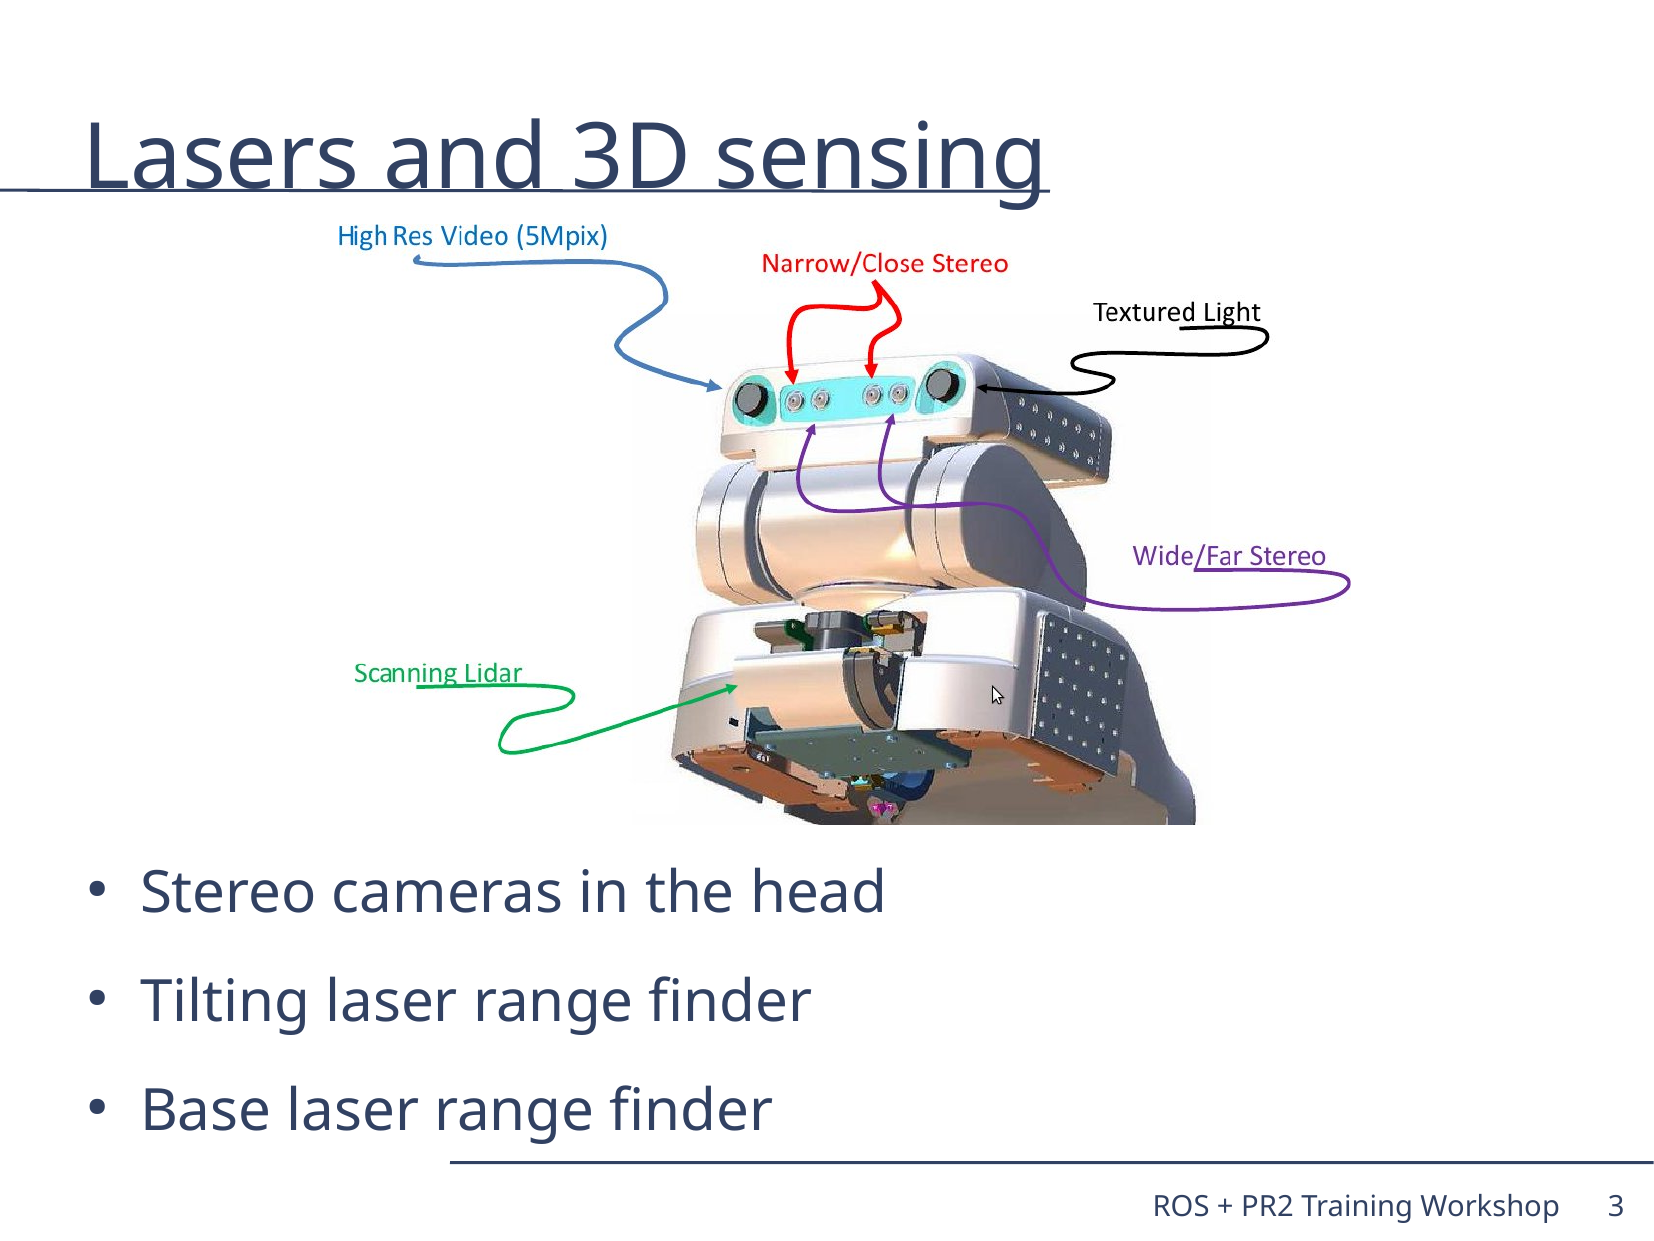

# Lasers and 3D sensing
Stereo cameras in the head
Tilting laser range finder
Base laser range finder